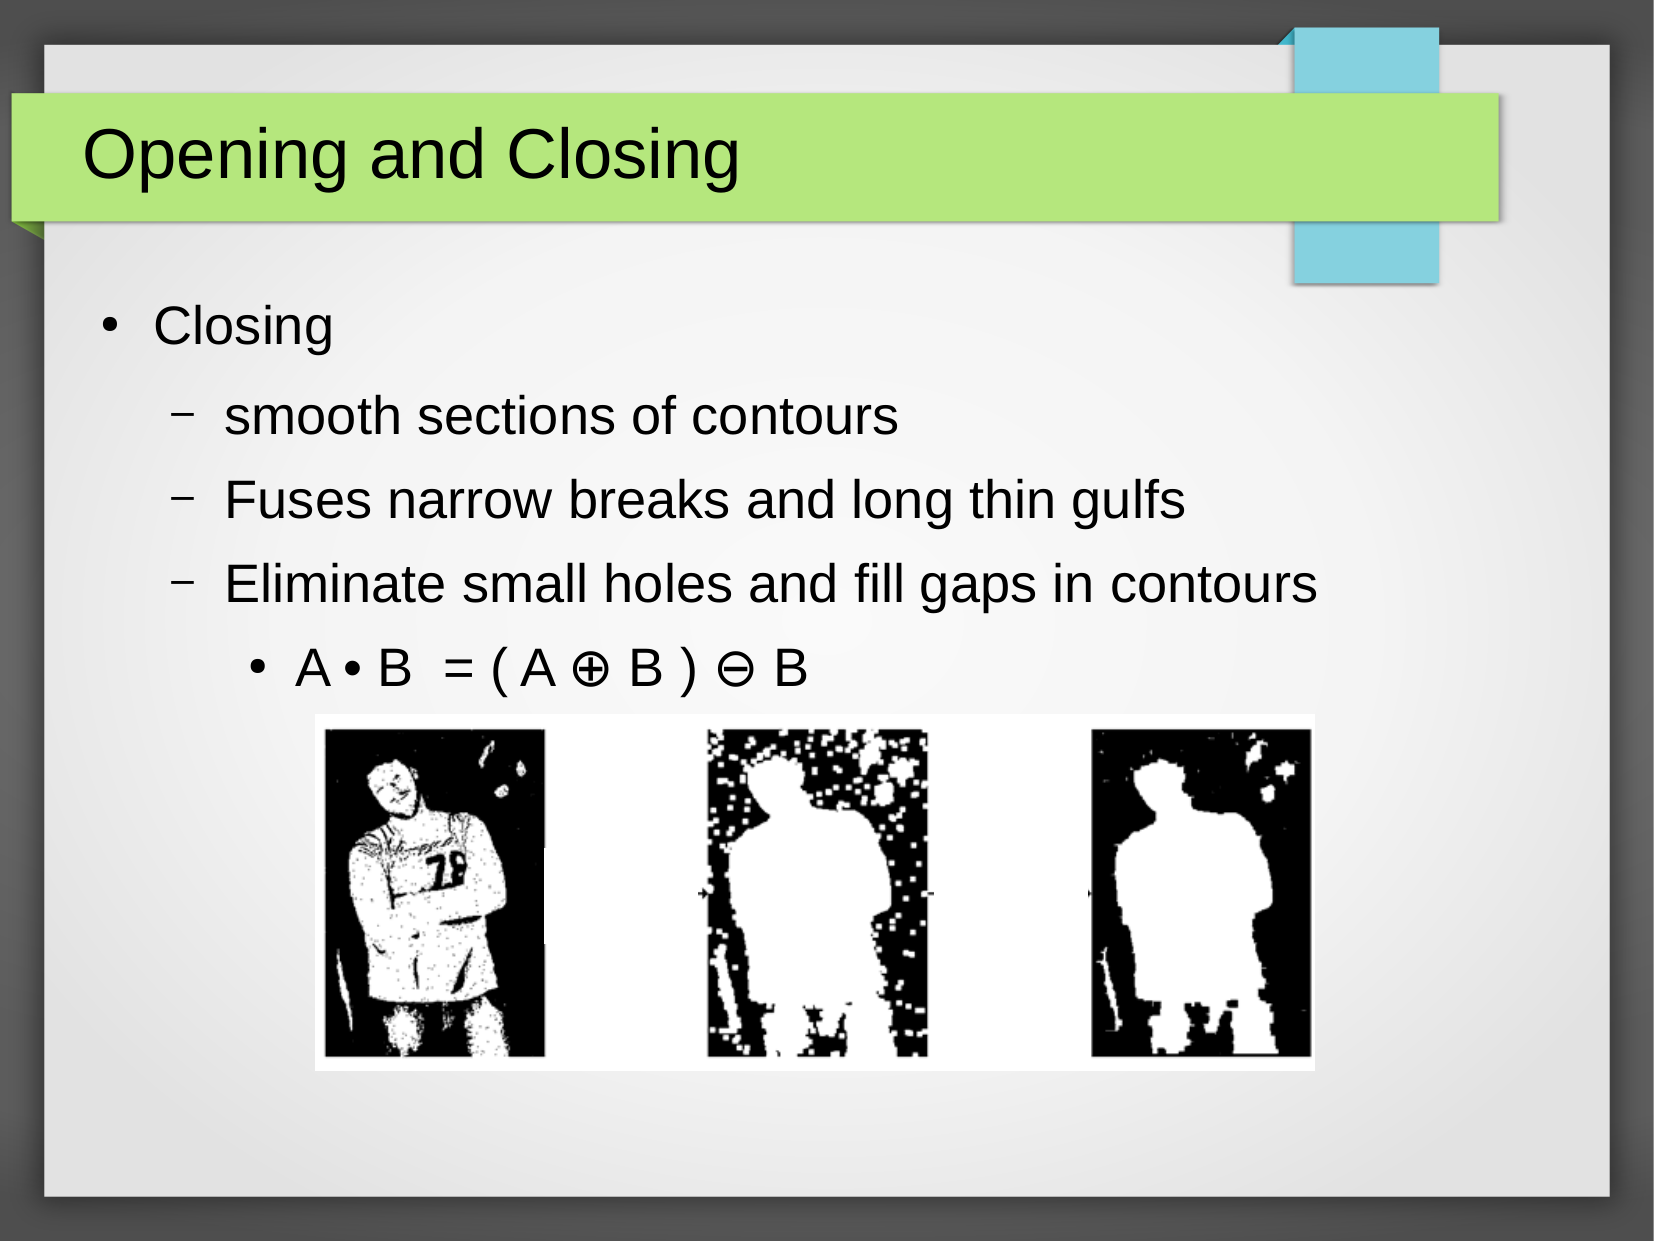

# Opening and Closing
Closing
smooth sections of contours
Fuses narrow breaks and long thin gulfs
Eliminate small holes and fill gaps in contours
A • B = ( A ⊕ B ) ⊖ B